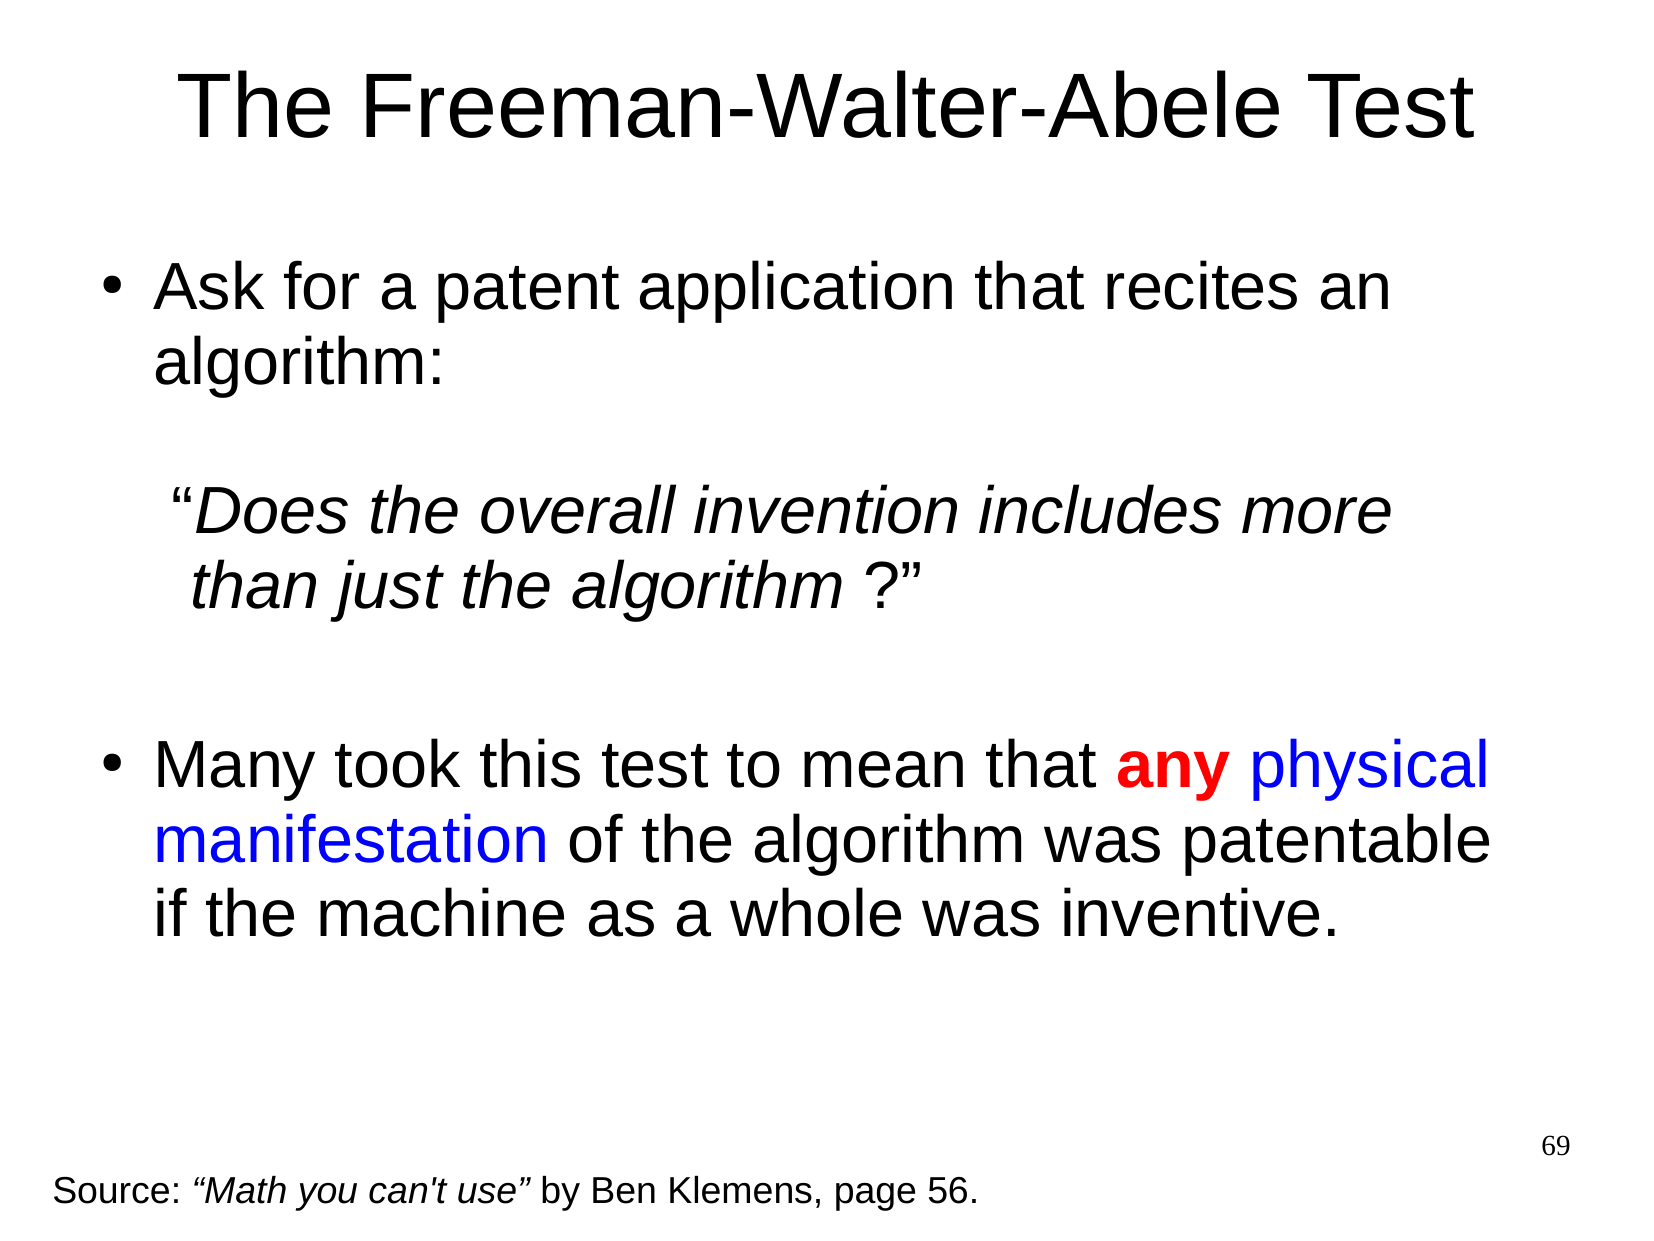

# The Freeman-Walter-Abele Test
Ask for a patent application that recites an algorithm:
 “Does the overall invention includes more
 than just the algorithm ?”
Many took this test to mean that any physical manifestation of the algorithm was patentable
if the machine as a whole was inventive.
69
Source: “Math you can't use” by Ben Klemens, page 56.